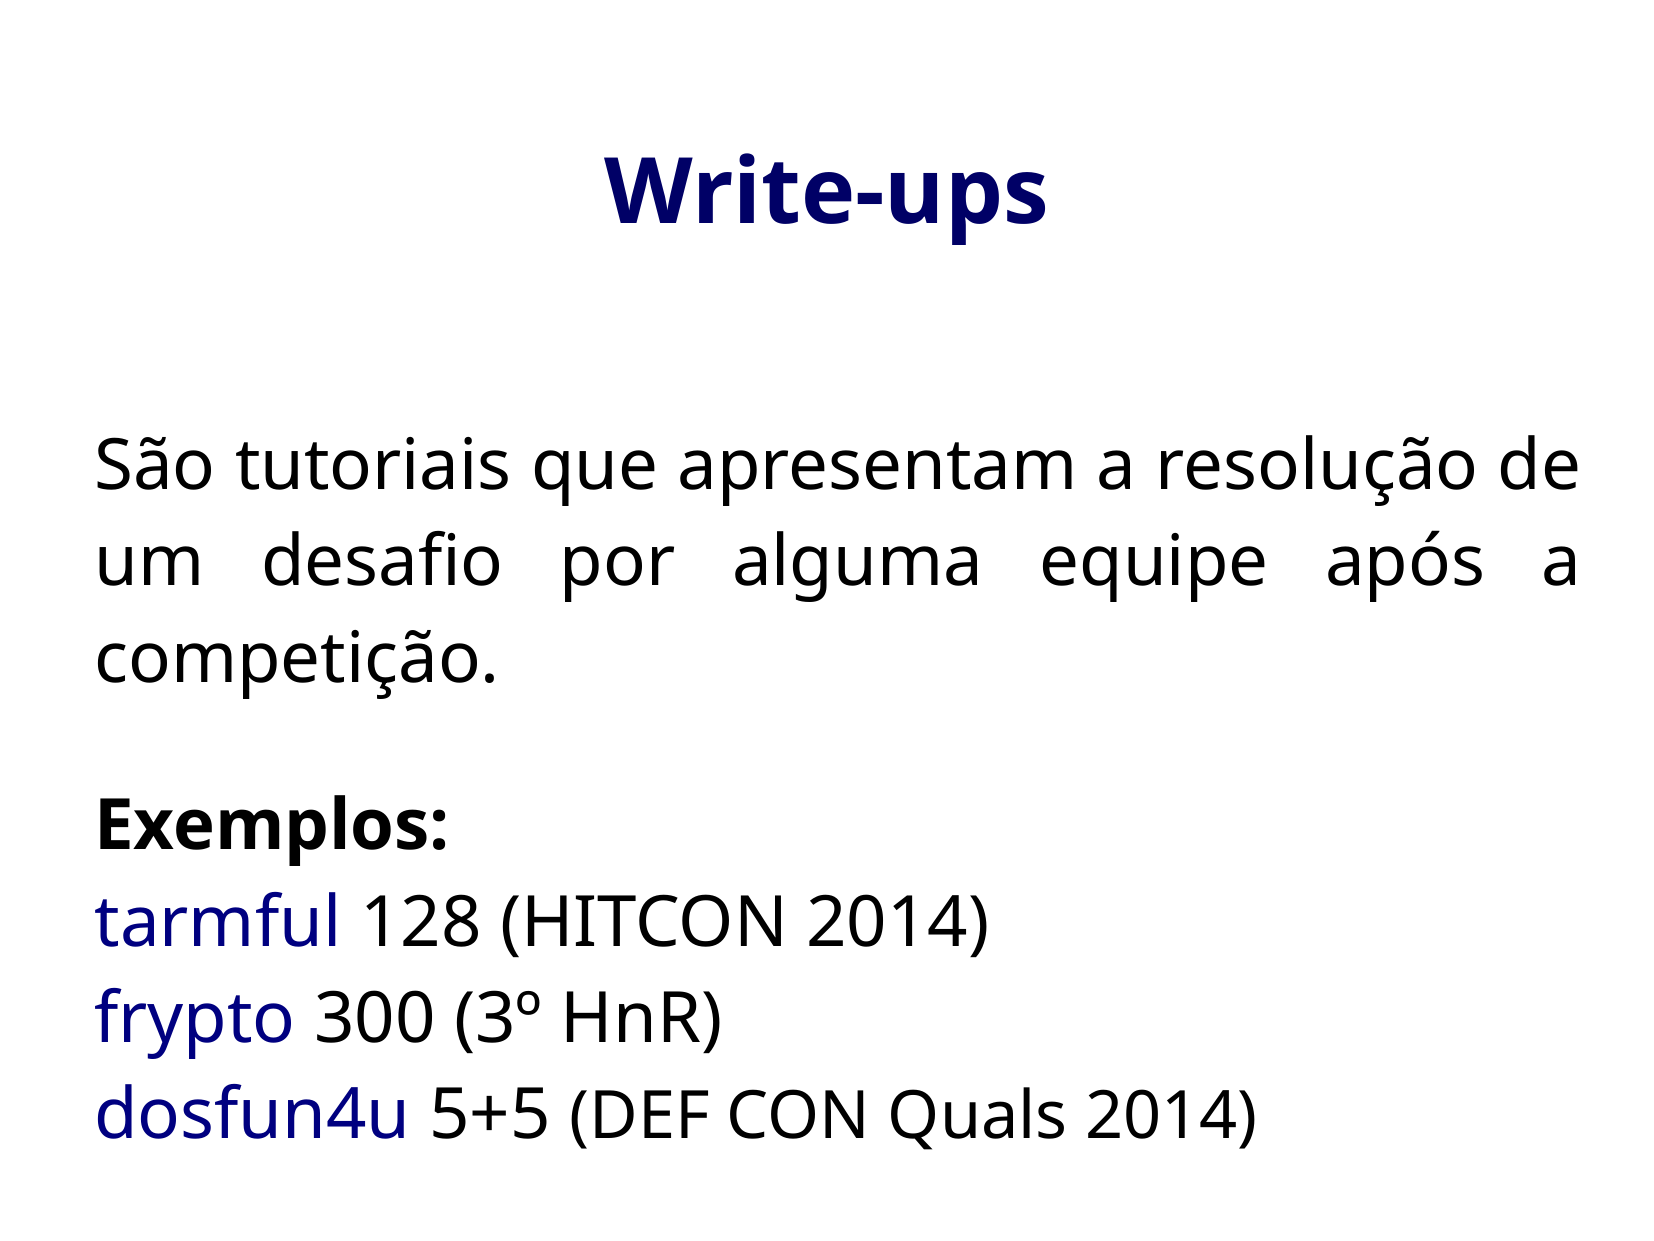

# Write-ups
São tutoriais que apresentam a resolução de um desafio por alguma equipe após a competição.
Exemplos:
tarmful 128 (HITCON 2014)
frypto 300 (3º HnR)
dosfun4u 5+5 (DEF CON Quals 2014)